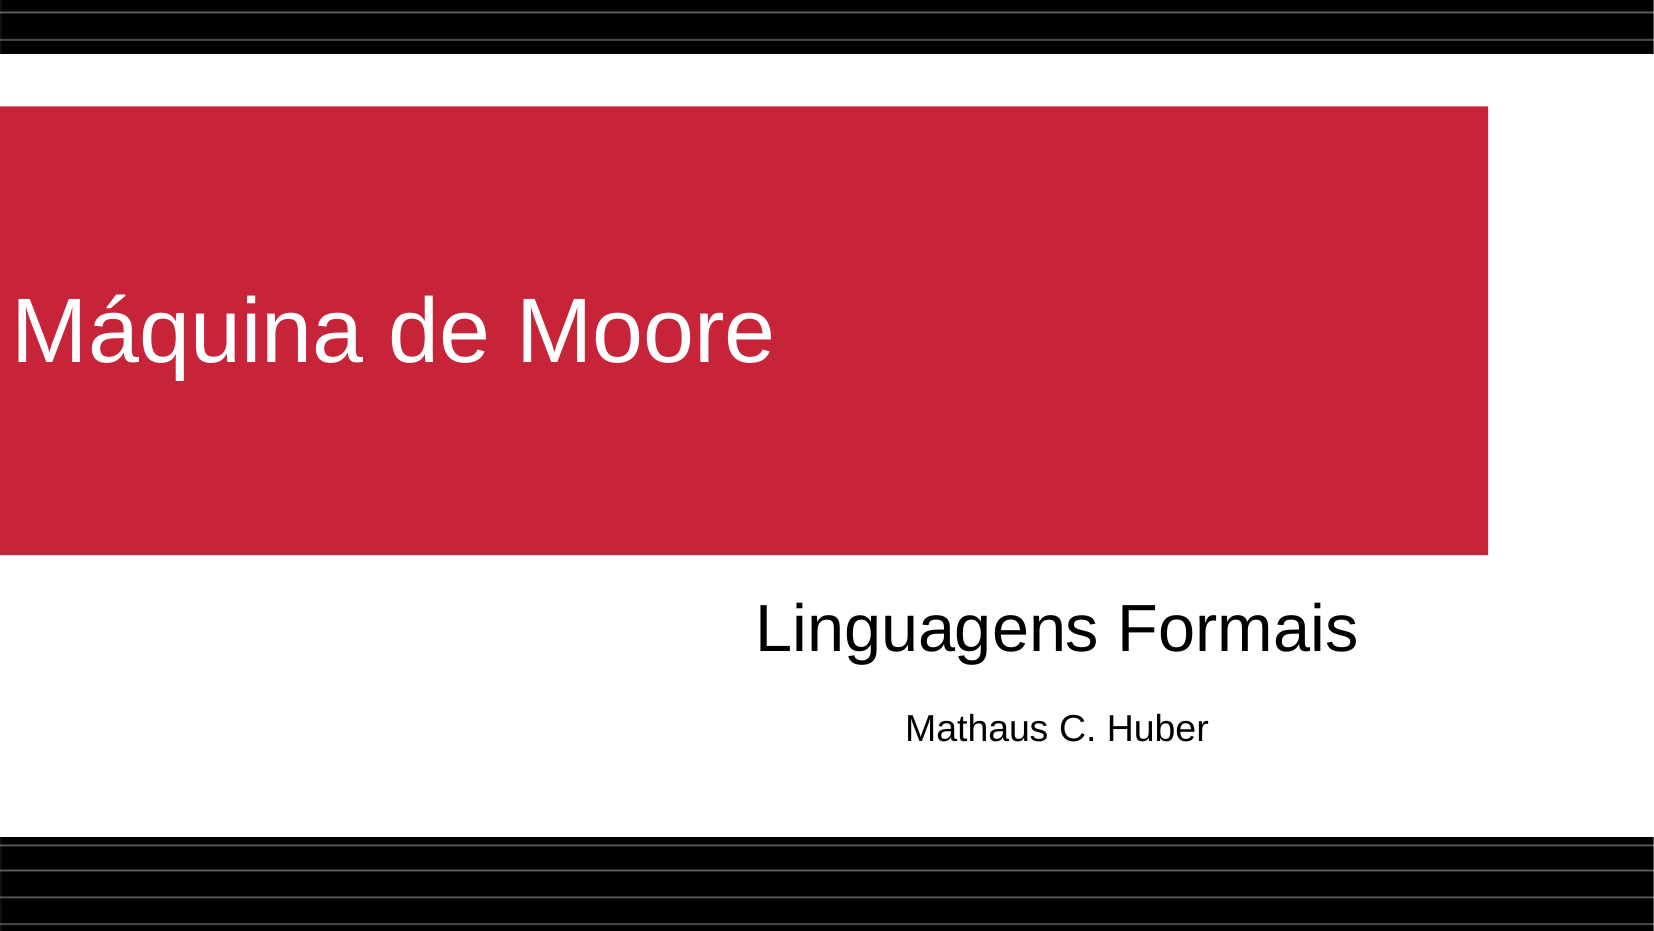

# Máquina de Moore
Linguagens Formais
Mathaus C. Huber